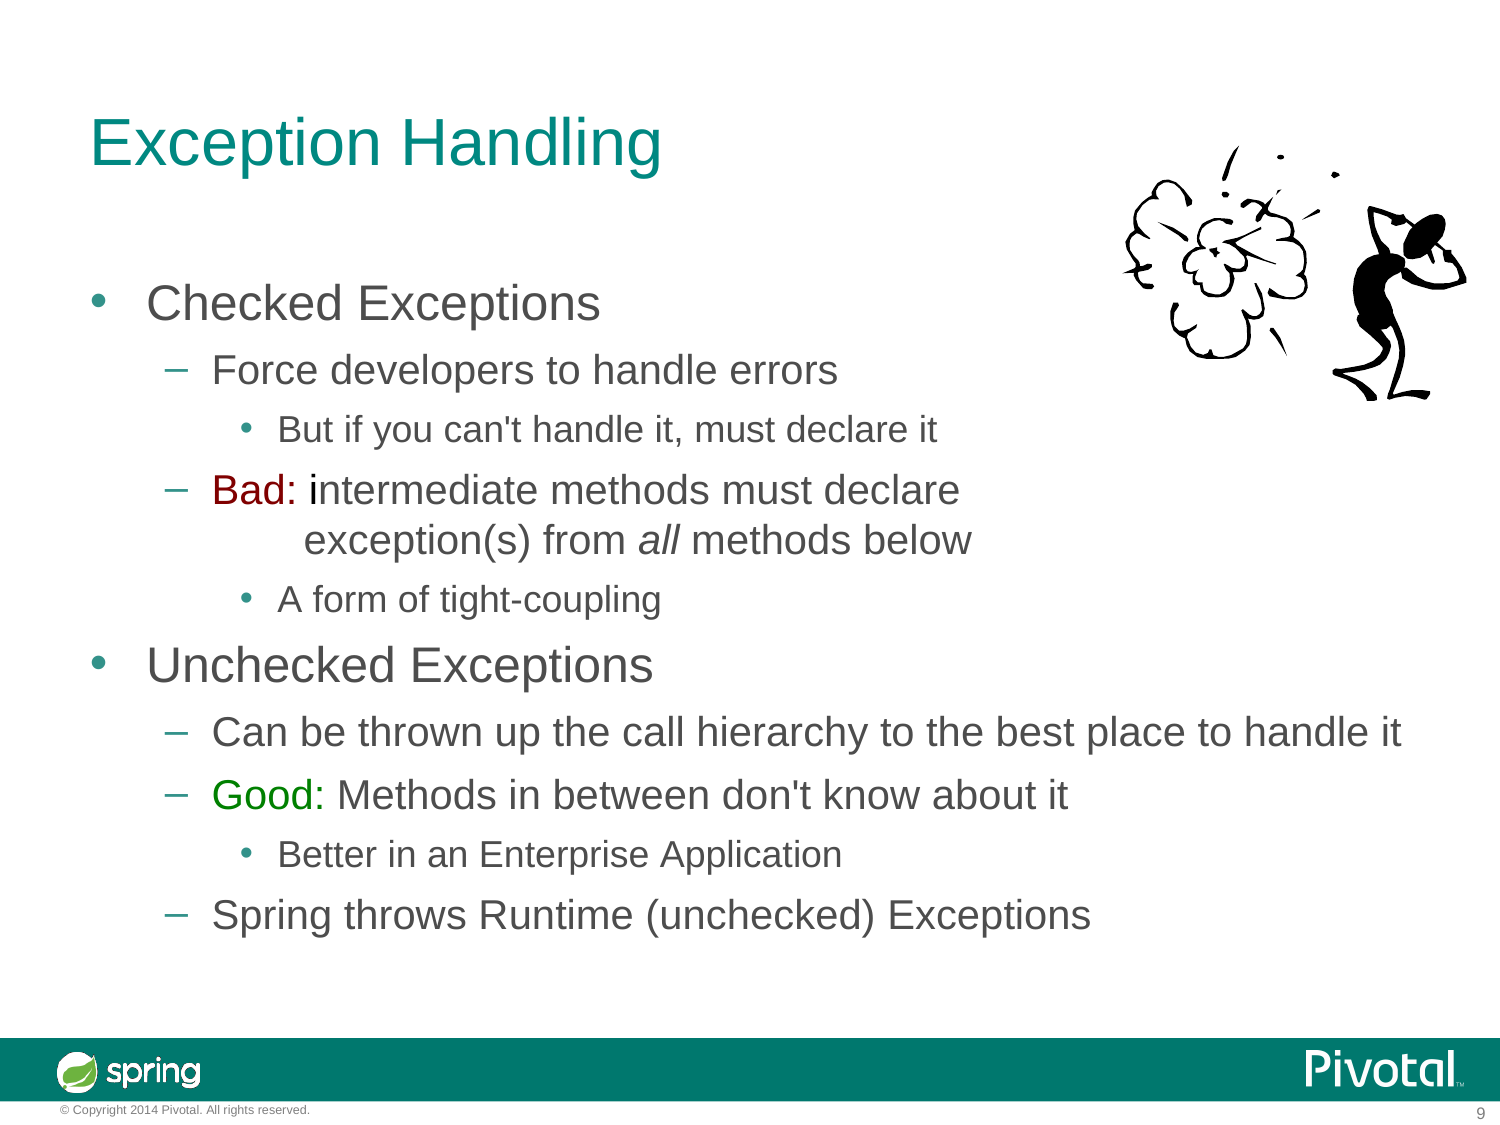

# Exception Handling
Checked Exceptions
Force developers to handle errors
But if you can't handle it, must declare it
Bad: intermediate methods must declare
 exception(s) from all methods below
A form of tight-coupling
Unchecked Exceptions
Can be thrown up the call hierarchy to the best place to handle it
Good: Methods in between don't know about it
Better in an Enterprise Application
Spring throws Runtime (unchecked) Exceptions